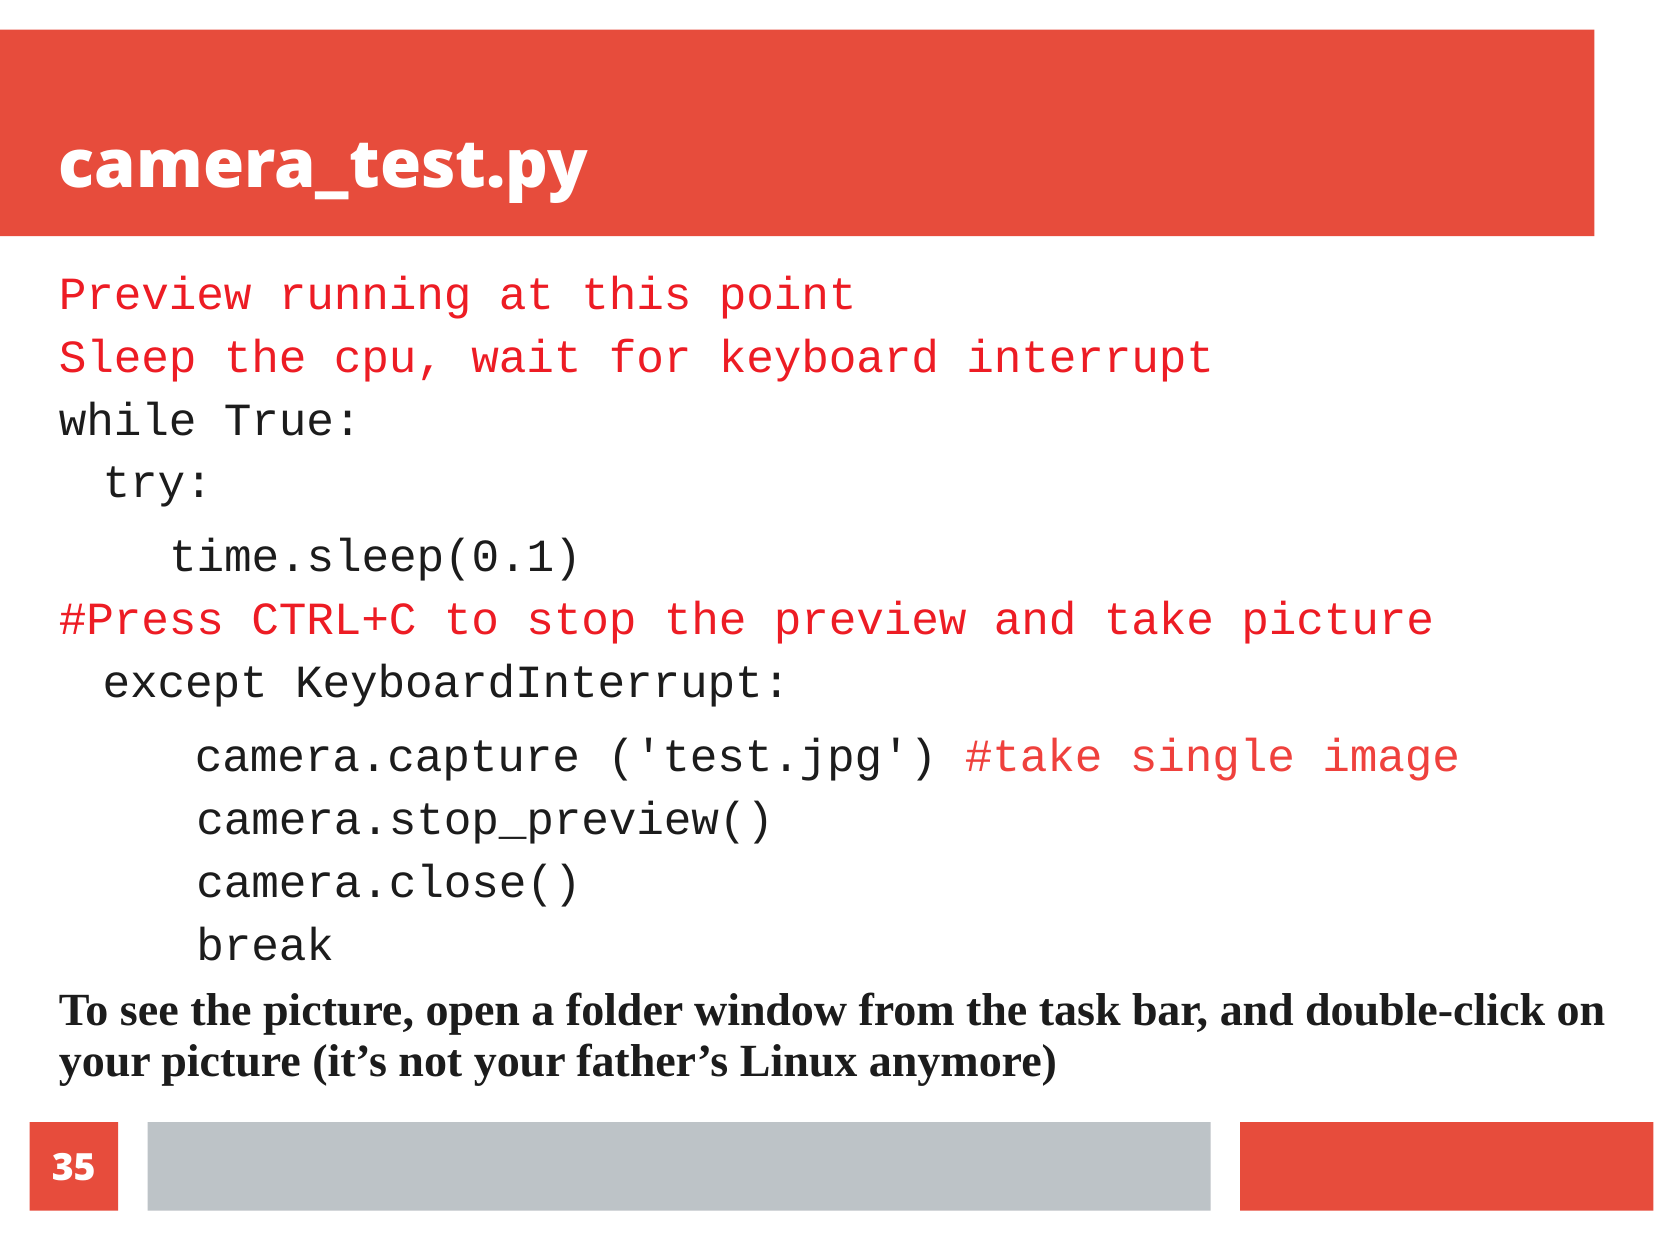

# camera_test.py
Preview running at this point
Sleep the cpu, wait for keyboard interrupt
while True:
try:
 time.sleep(0.1)
#Press CTRL+C to stop the preview and take picture
except KeyboardInterrupt:
 		camera.capture ('test.jpg') #take single image
 camera.stop_preview()
 camera.close()
 break
To see the picture, open a folder window from the task bar, and double-click on your picture (it’s not your father’s Linux anymore)
35